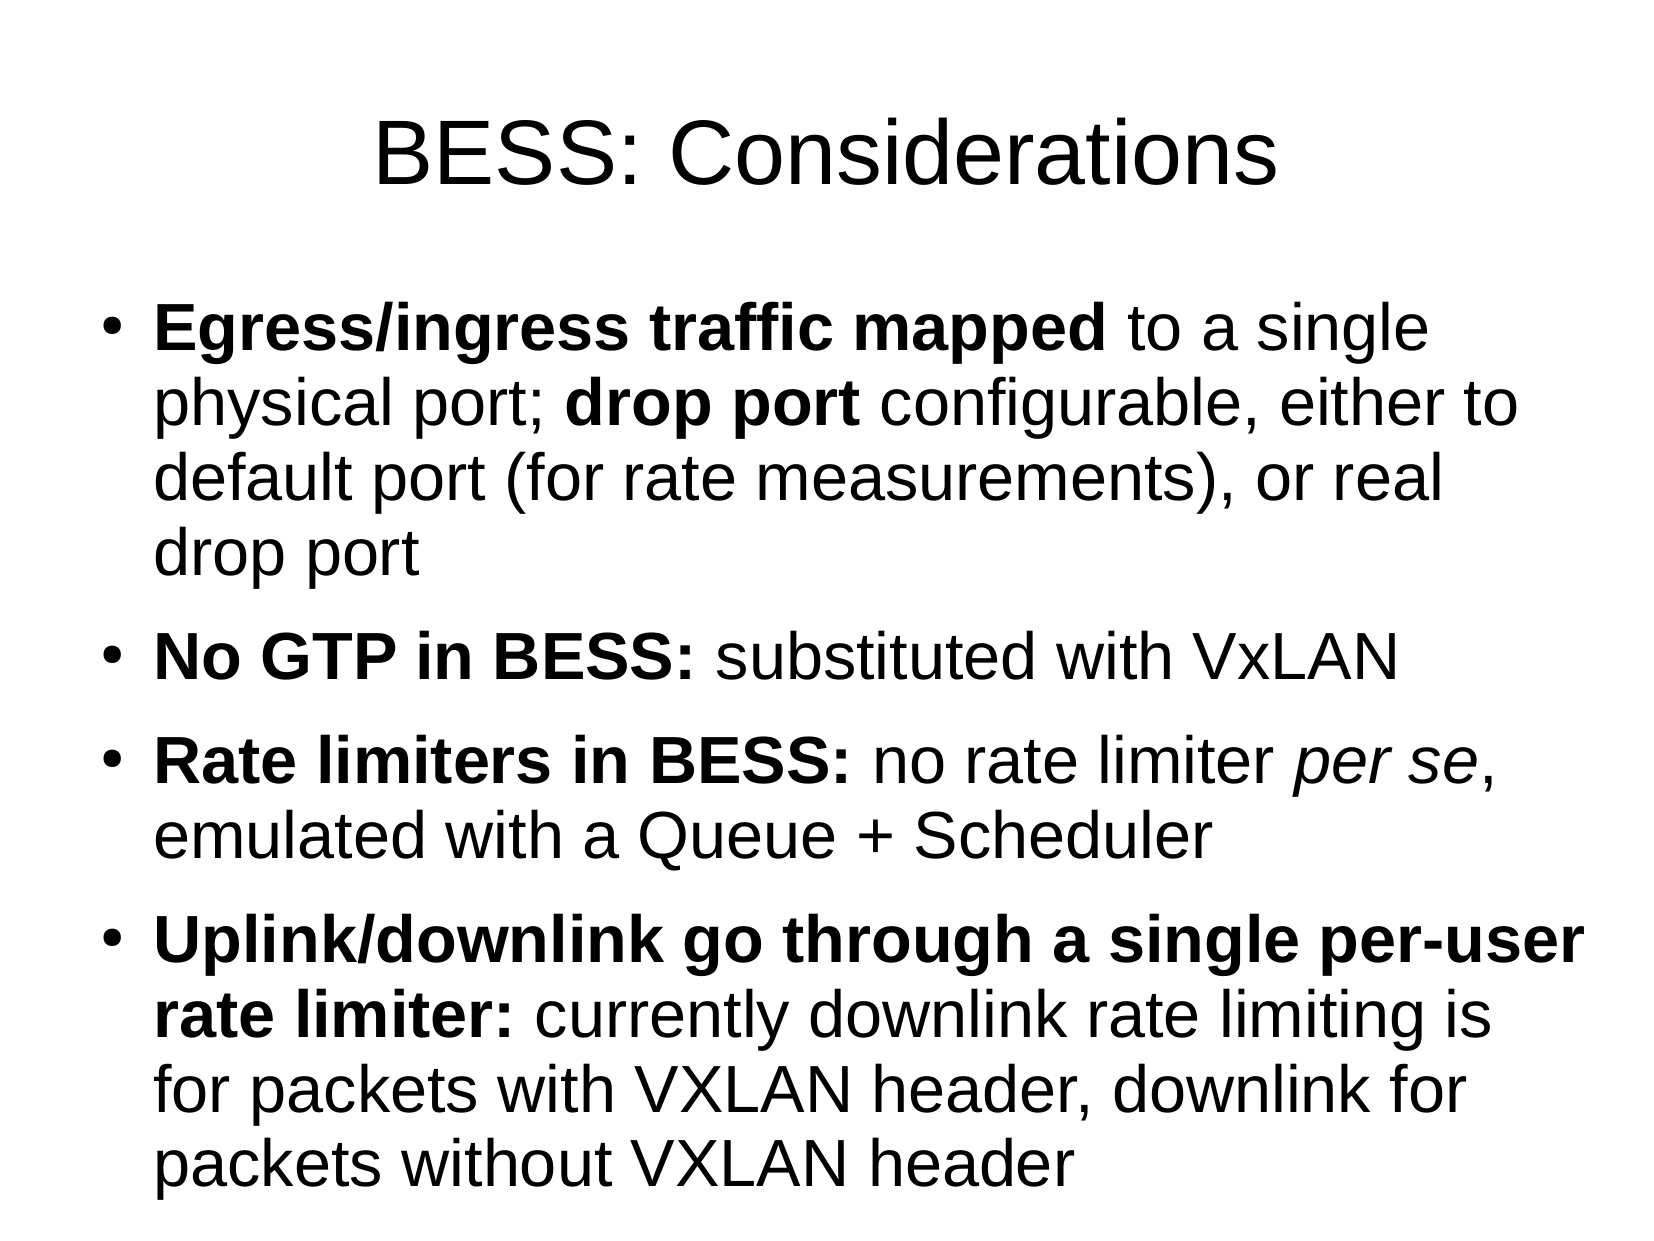

# BESS: Considerations
Egress/ingress traffic mapped to a single physical port; drop port configurable, either to default port (for rate measurements), or real drop port
No GTP in BESS: substituted with VxLAN
Rate limiters in BESS: no rate limiter per se, emulated with a Queue + Scheduler
Uplink/downlink go through a single per-user rate limiter: currently downlink rate limiting is for packets with VXLAN header, downlink for packets without VXLAN header